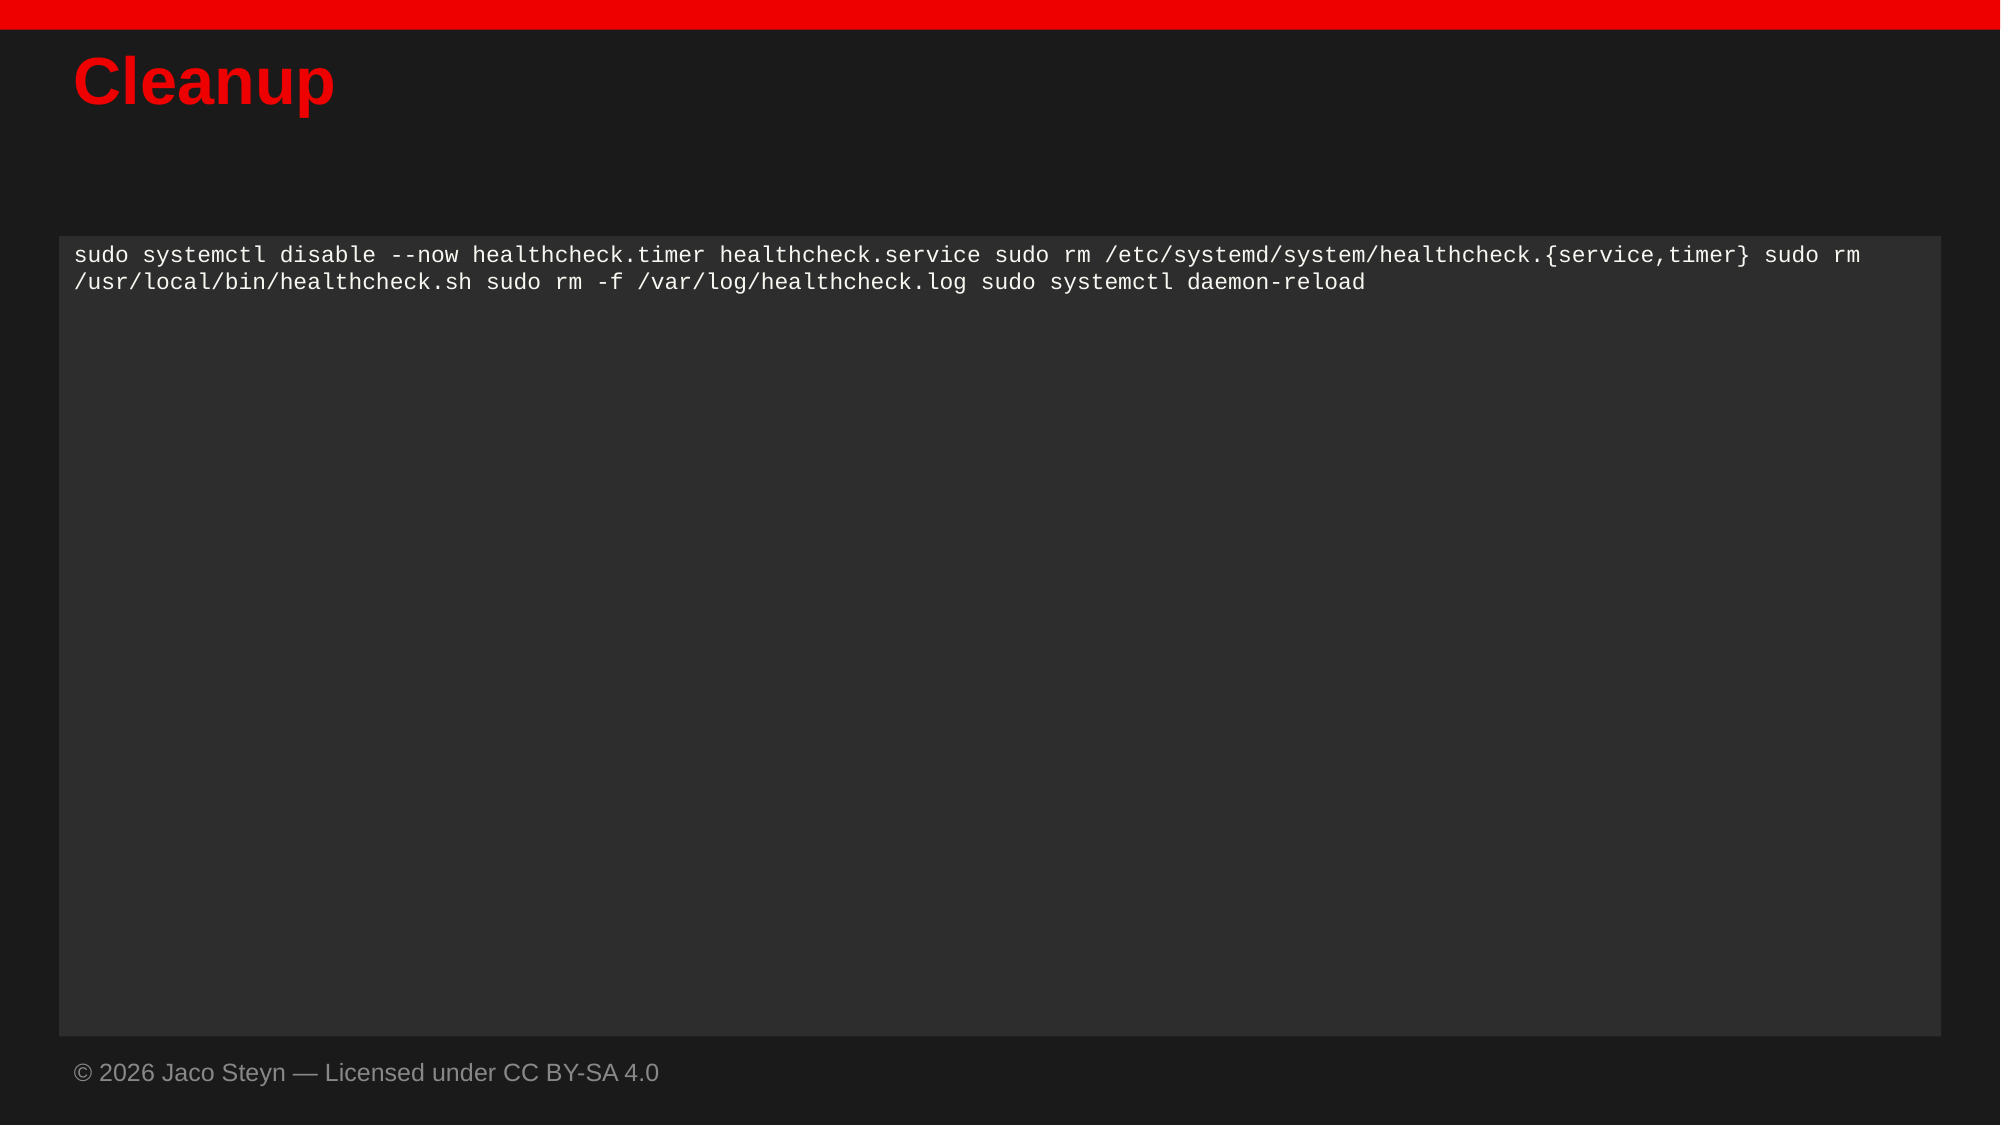

Cleanup
sudo systemctl disable --now healthcheck.timer healthcheck.service sudo rm /etc/systemd/system/healthcheck.{service,timer} sudo rm /usr/local/bin/healthcheck.sh sudo rm -f /var/log/healthcheck.log sudo systemctl daemon-reload
© 2026 Jaco Steyn — Licensed under CC BY-SA 4.0